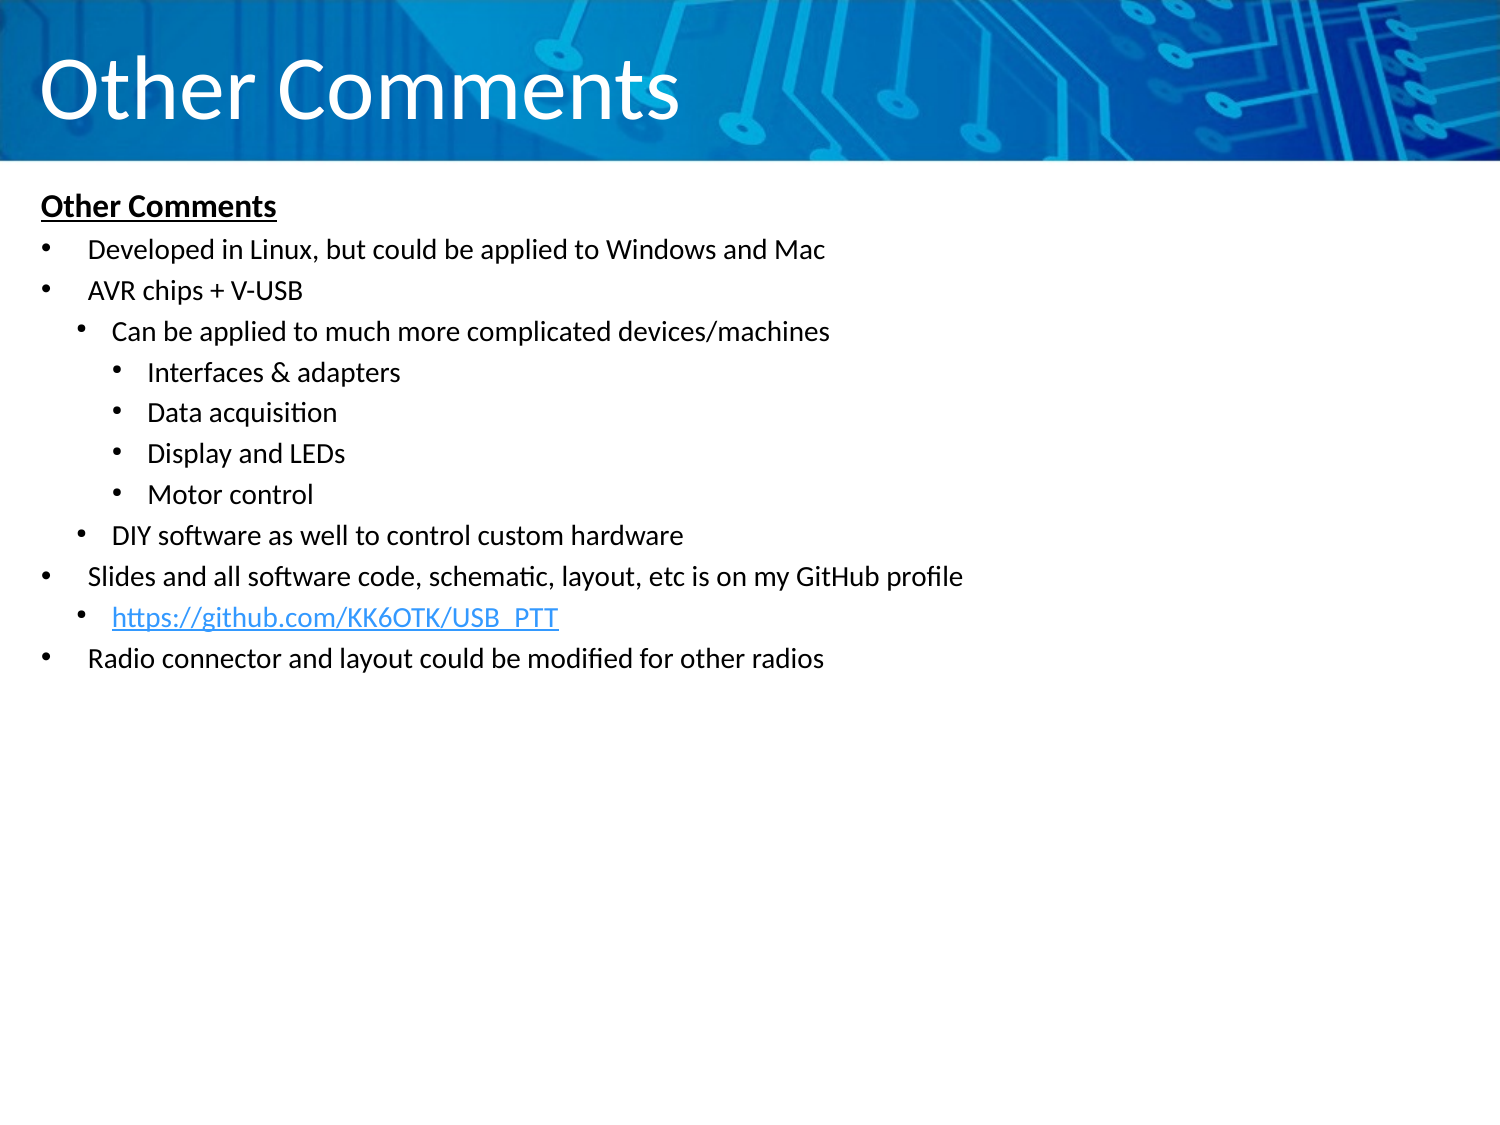

# Other Comments
Other Comments
Developed in Linux, but could be applied to Windows and Mac
AVR chips + V-USB
Can be applied to much more complicated devices/machines
Interfaces & adapters
Data acquisition
Display and LEDs
Motor control
DIY software as well to control custom hardware
Slides and all software code, schematic, layout, etc is on my GitHub profile
https://github.com/KK6OTK/USB_PTT
Radio connector and layout could be modified for other radios